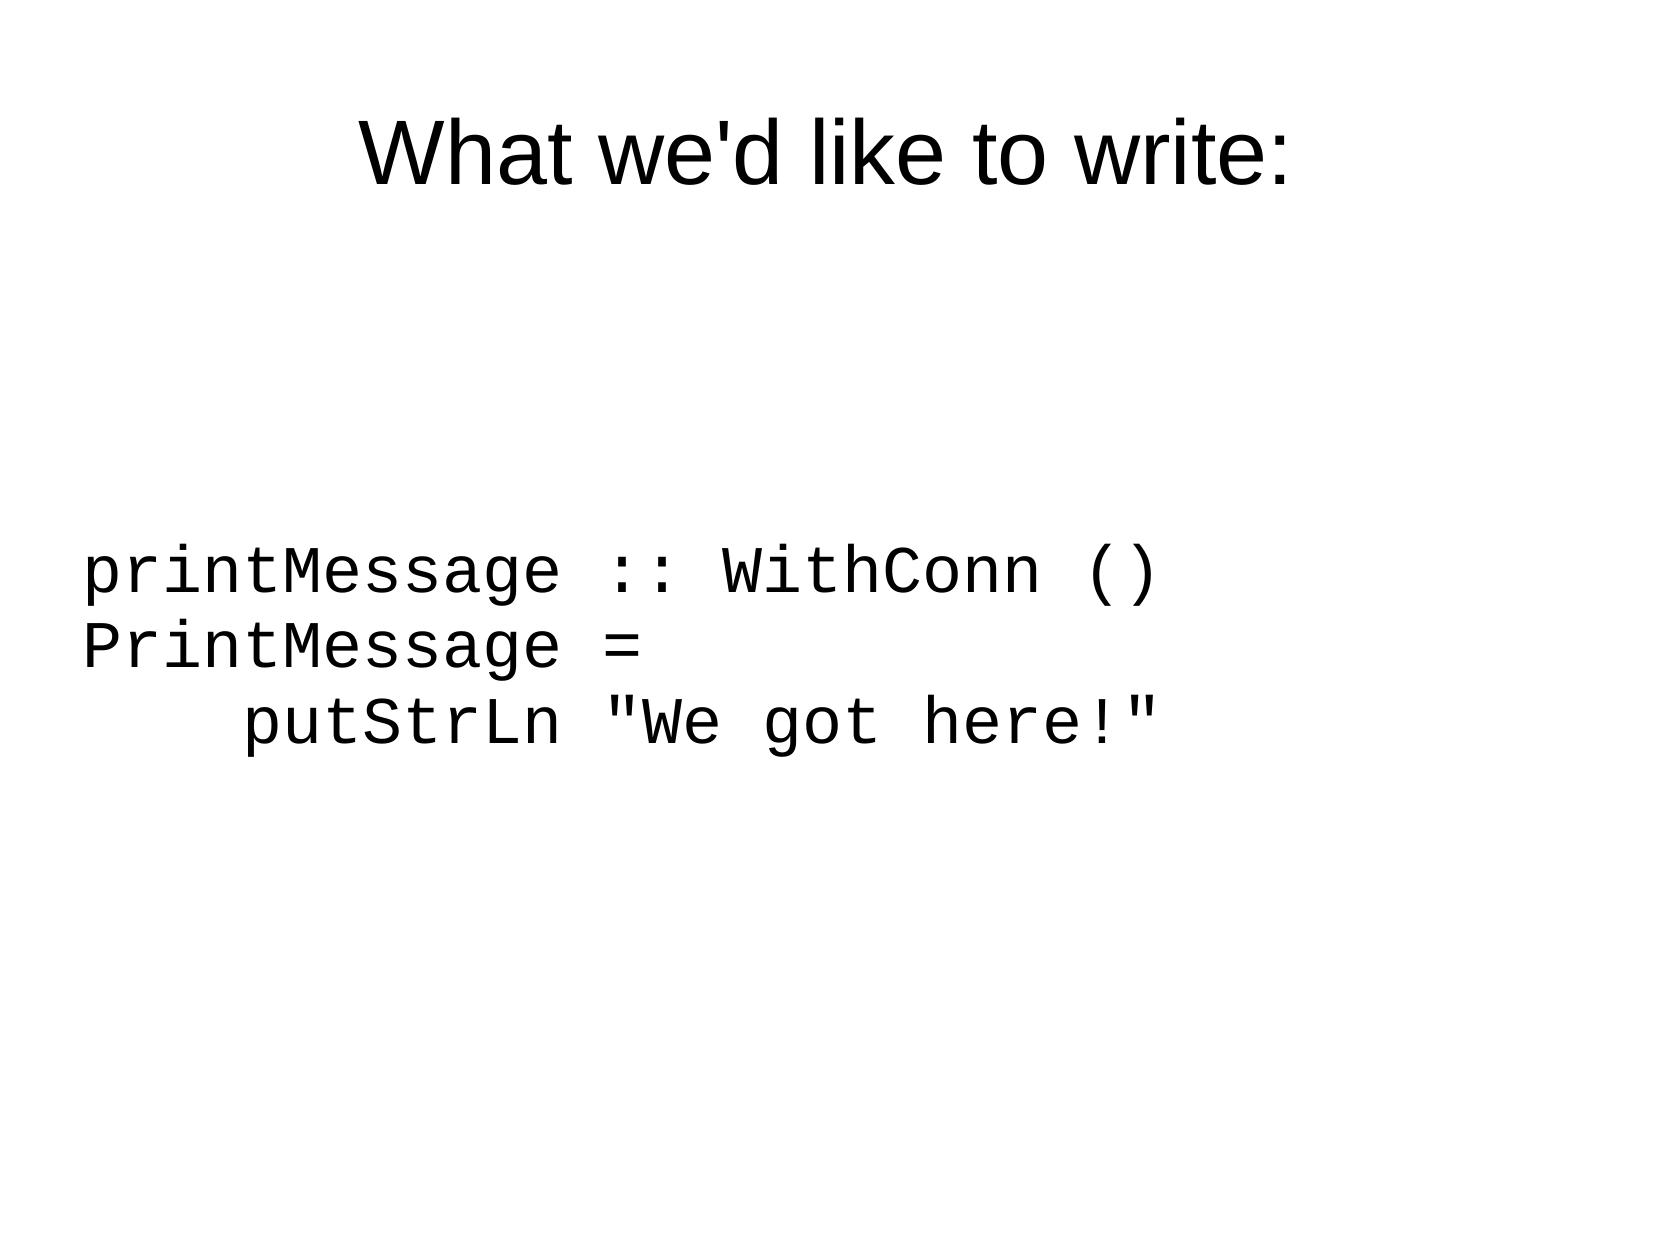

# What we'd like to write:
printMessage :: WithConn ()
PrintMessage =
 putStrLn "We got here!"